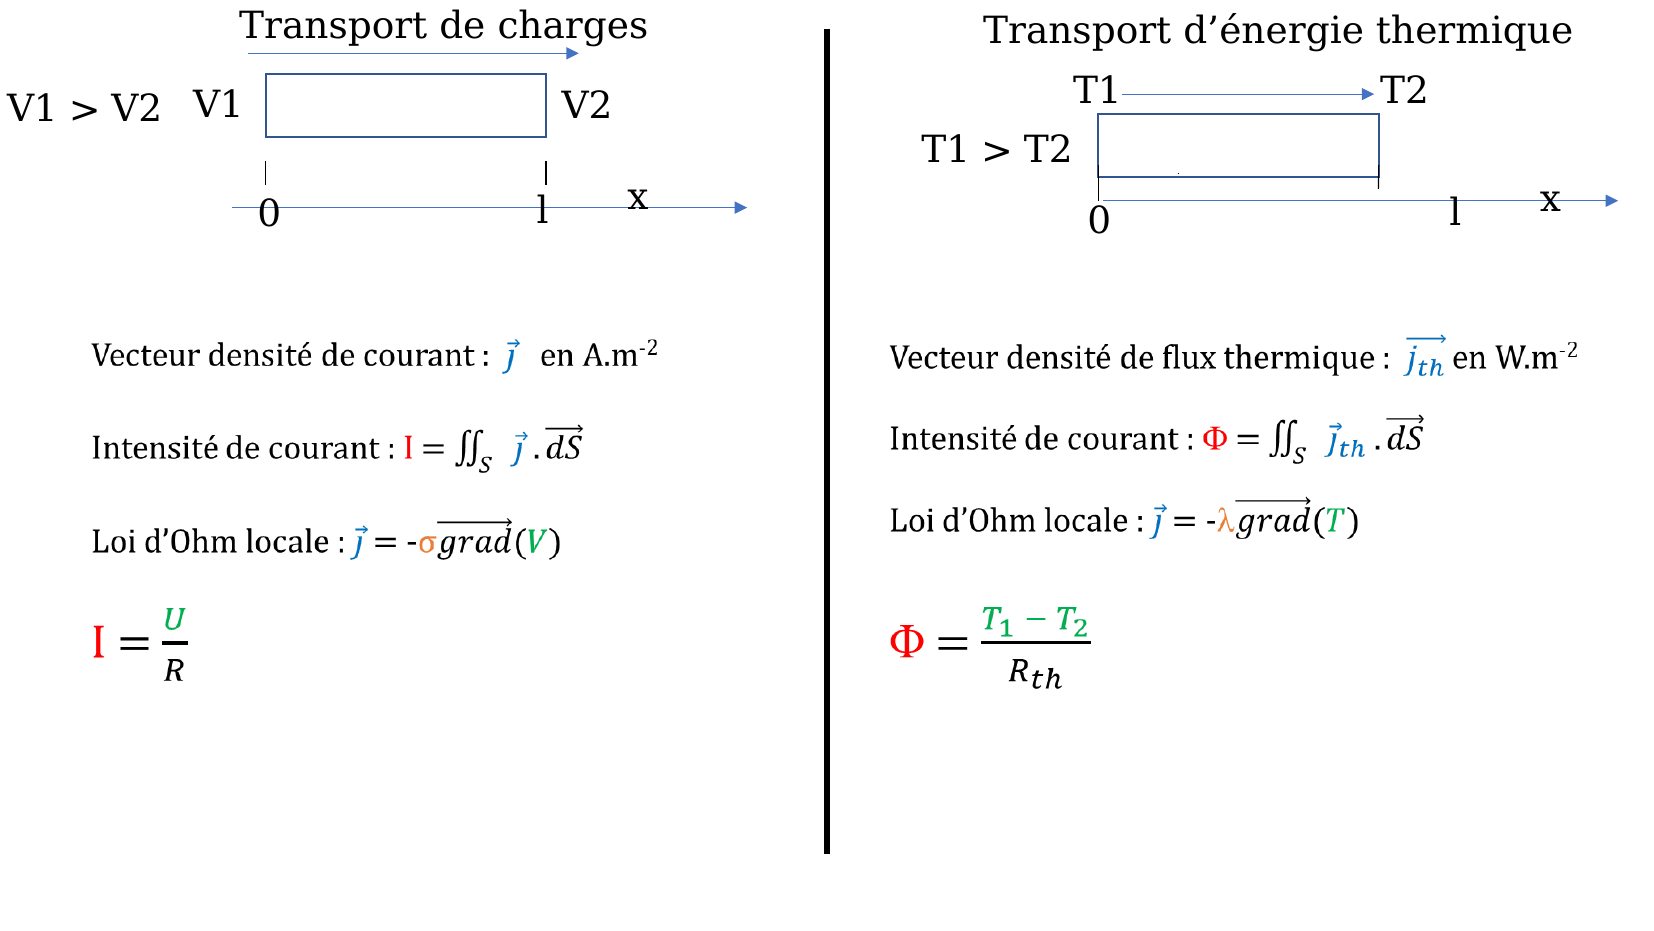

Transport de charges
Transport d’énergie thermique
T1
T2
V1
V2
V1 > V2
T1 > T2
x
x
l
l
0
0